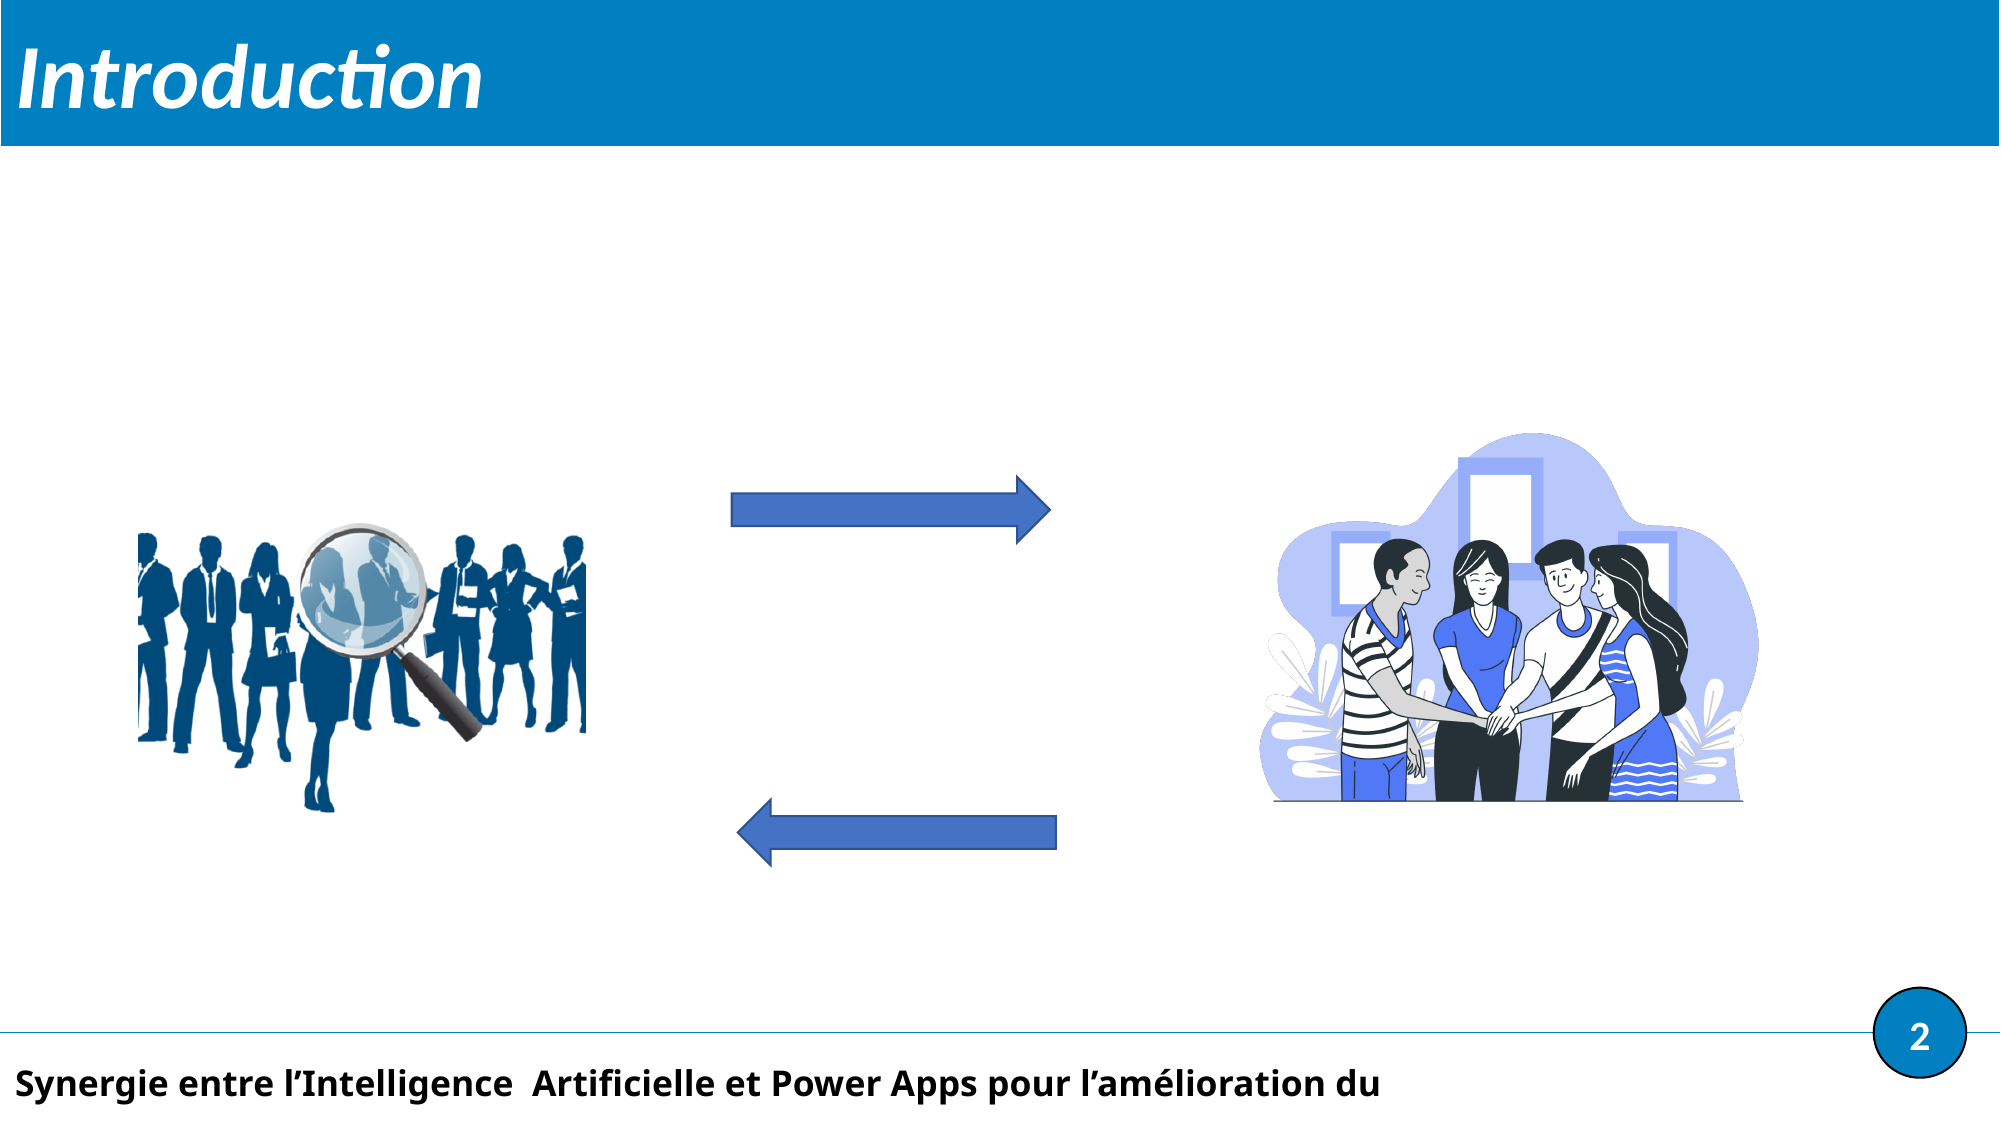

Introduction
2
Synergie entre l’Intelligence Artificielle et Power Apps pour l’amélioration du processus de recrutement